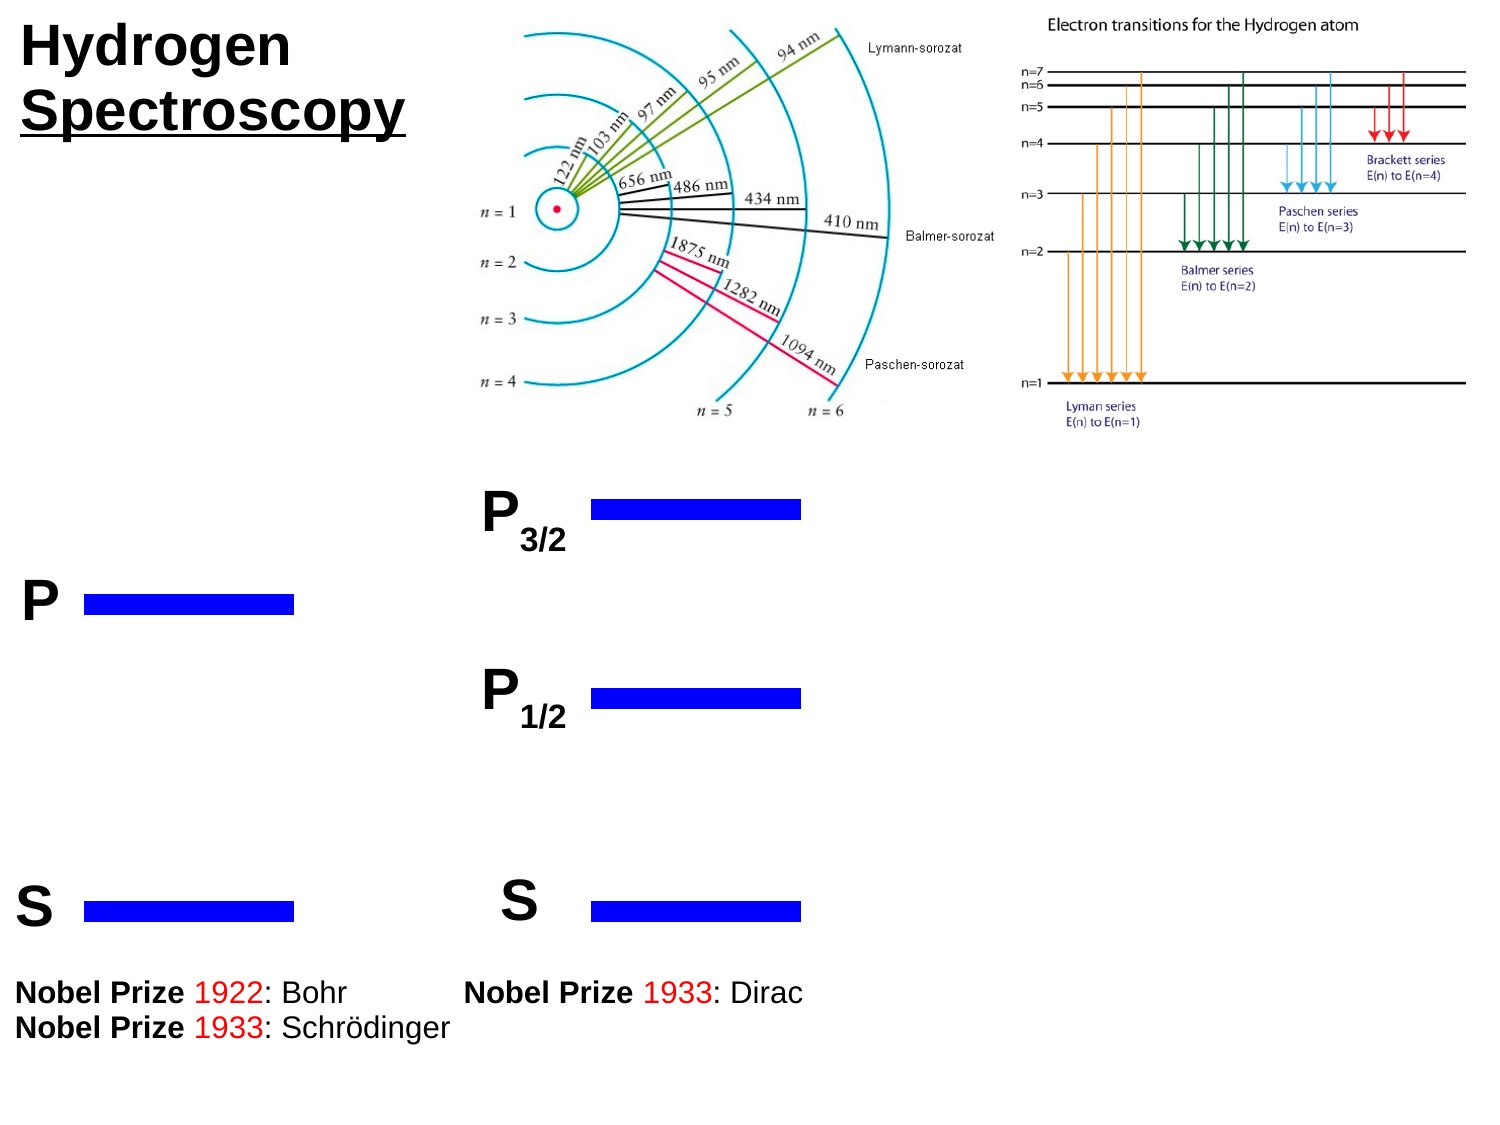

Hydrogen Spectroscopy
P3/2
P
P1/2
S
S
Nobel Prize 1922: Bohr
Nobel Prize 1933: Schrödinger
Nobel Prize 1933: Dirac